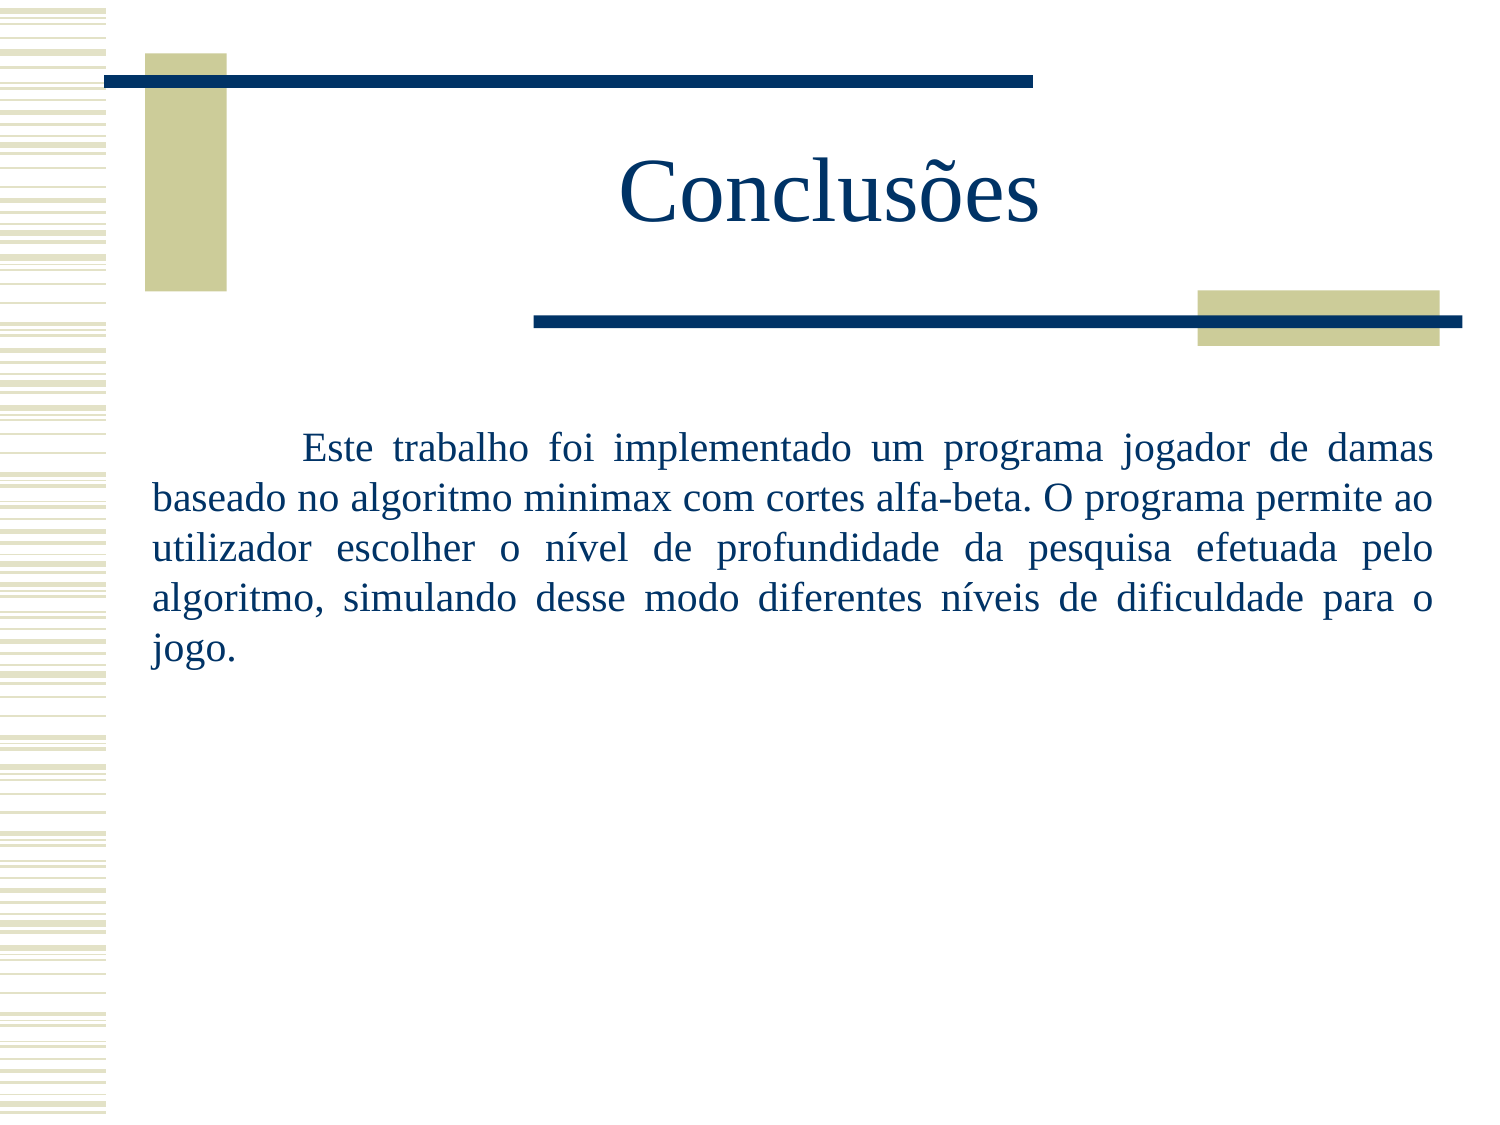

# Conclusões
	Este trabalho foi implementado um programa jogador de damas baseado no algoritmo minimax com cortes alfa-beta. O programa permite ao utilizador escolher o nível de profundidade da pesquisa efetuada pelo algoritmo, simulando desse modo diferentes níveis de dificuldade para o jogo.